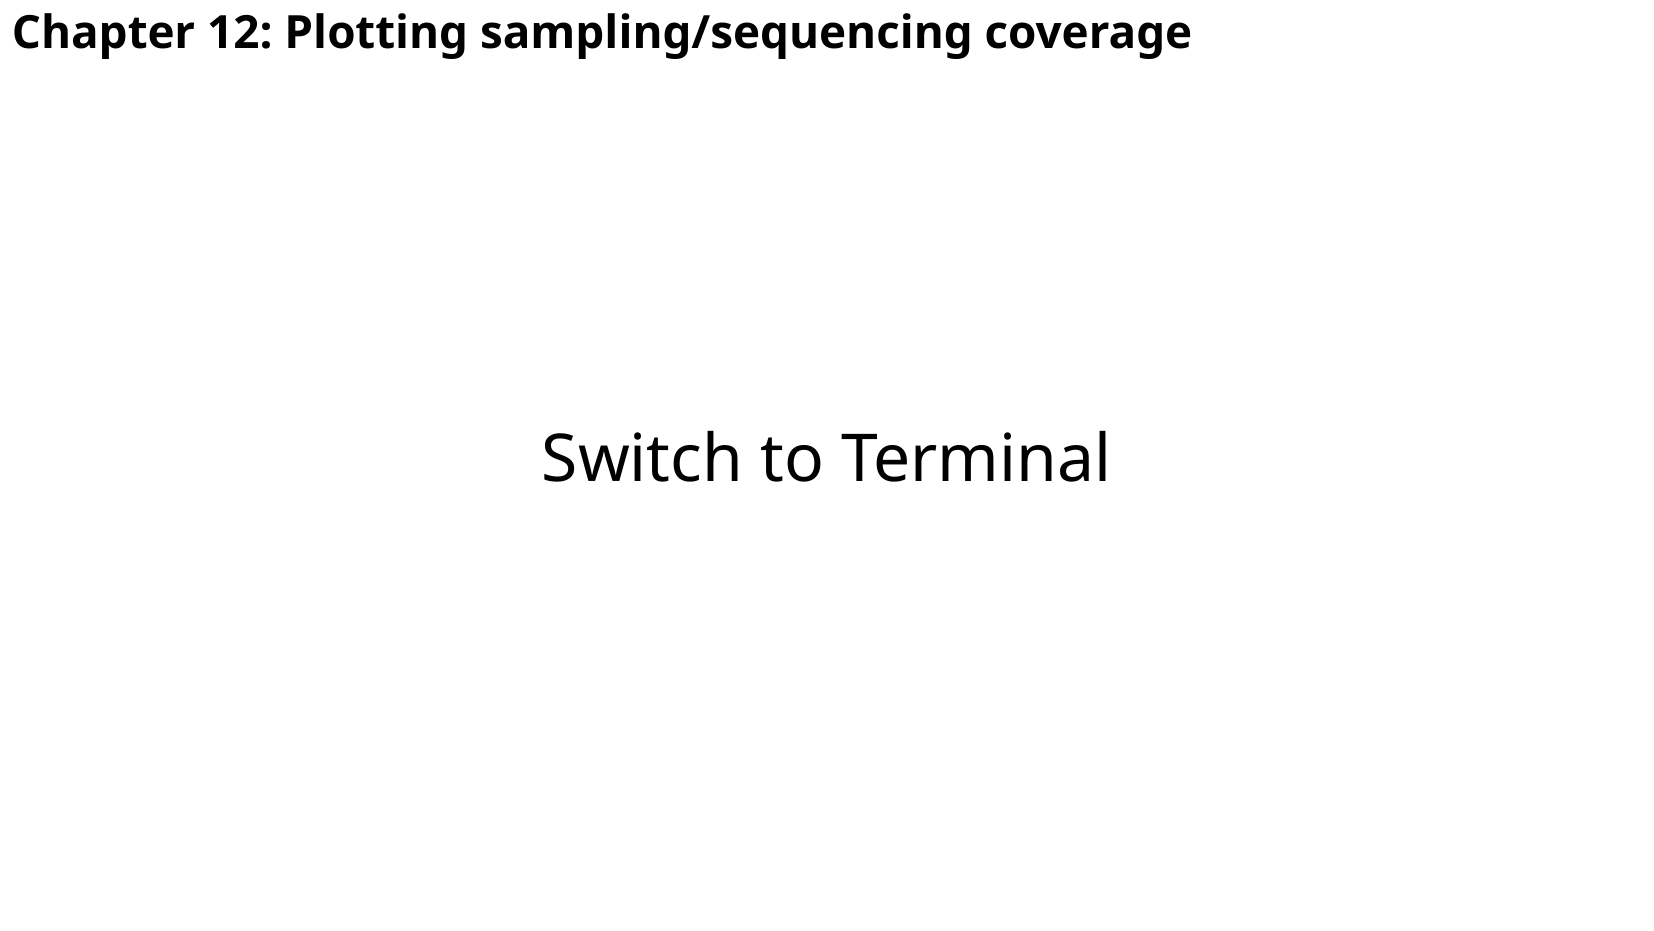

# Chapter 12: Plotting sampling/sequencing coverage
Switch to Terminal